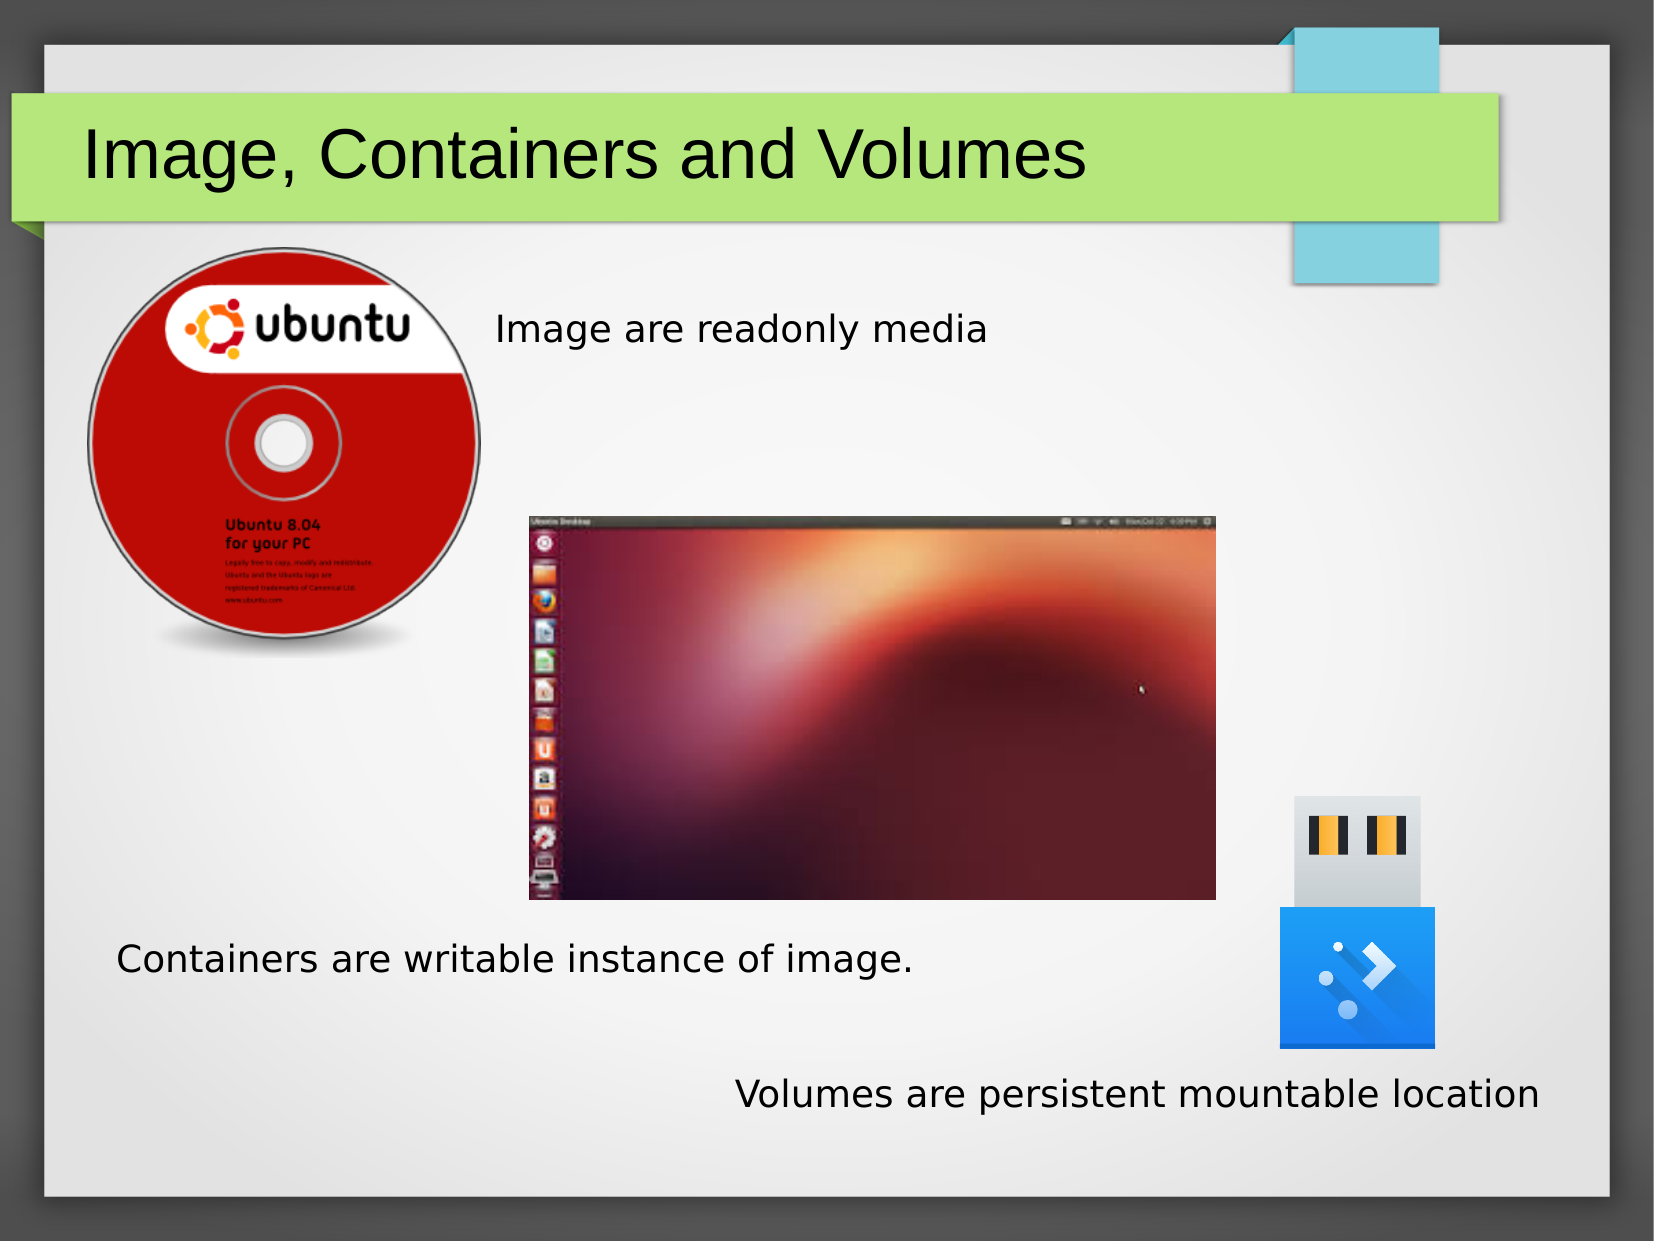

# Image, Containers and Volumes
Image are readonly media
Containers are writable instance of image.
Volumes are persistent mountable location